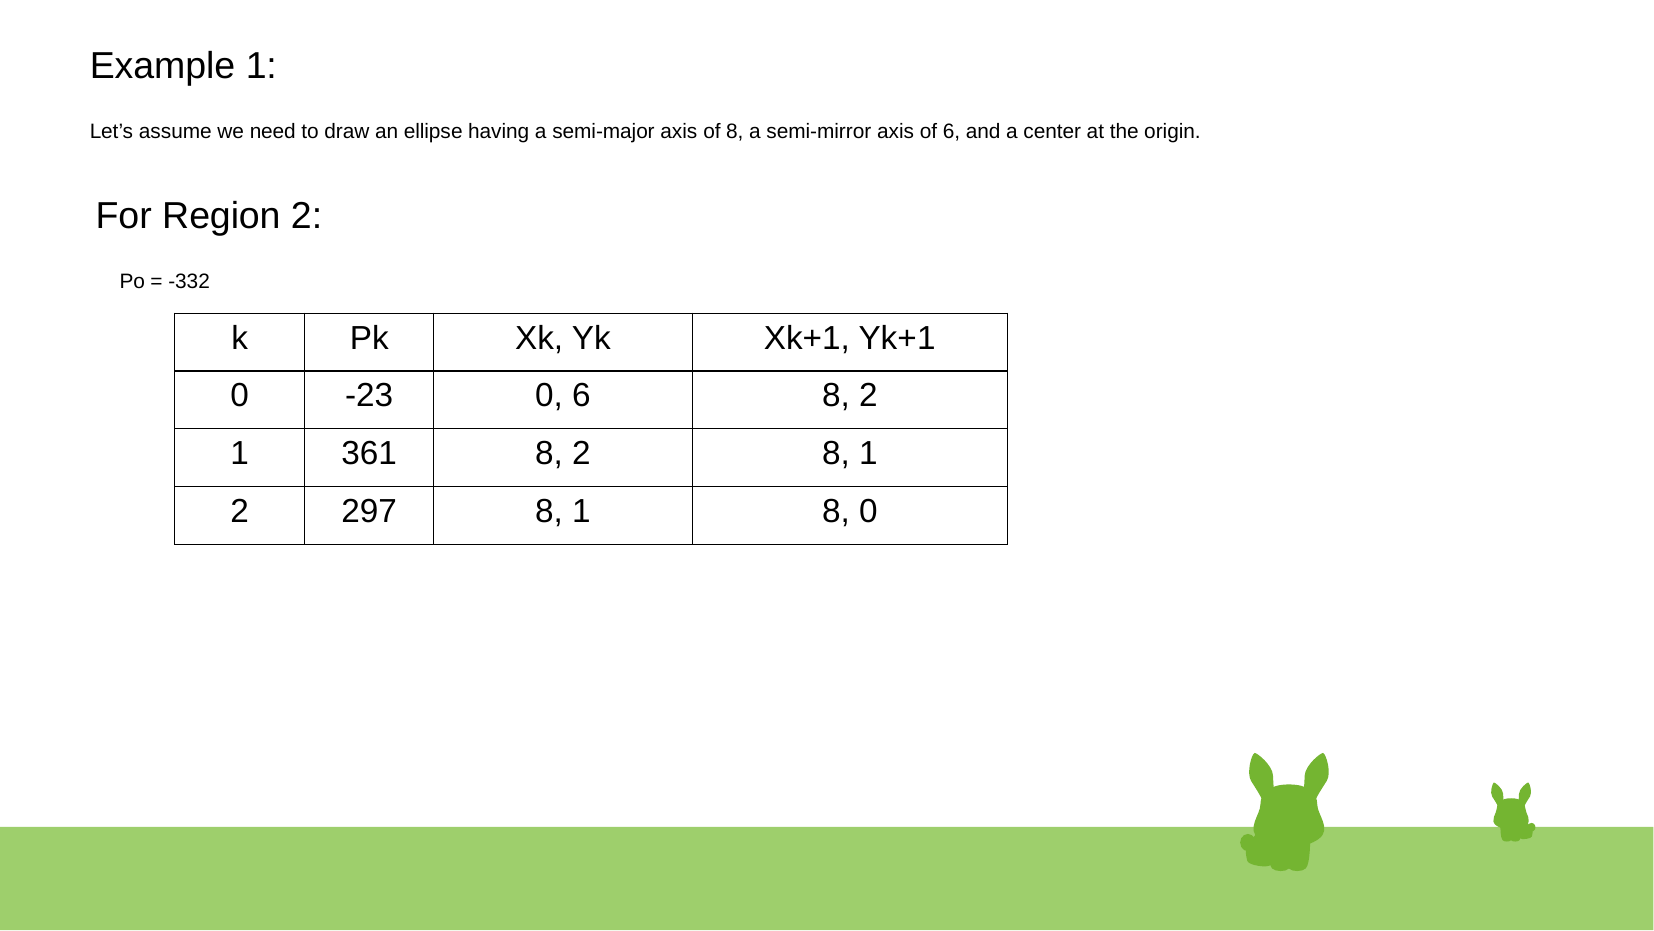

Example 1:
Let’s assume we need to draw an ellipse having a semi-major axis of 8, a semi-mirror axis of 6, and a center at the origin.
For Region 2:
Po = -332
| k | Pk | Xk, Yk | Xk+1, Yk+1 |
| --- | --- | --- | --- |
| 0 | -23 | 0, 6 | 8, 2 |
| 1 | 361 | 8, 2 | 8, 1 |
| 2 | 297 | 8, 1 | 8, 0 |